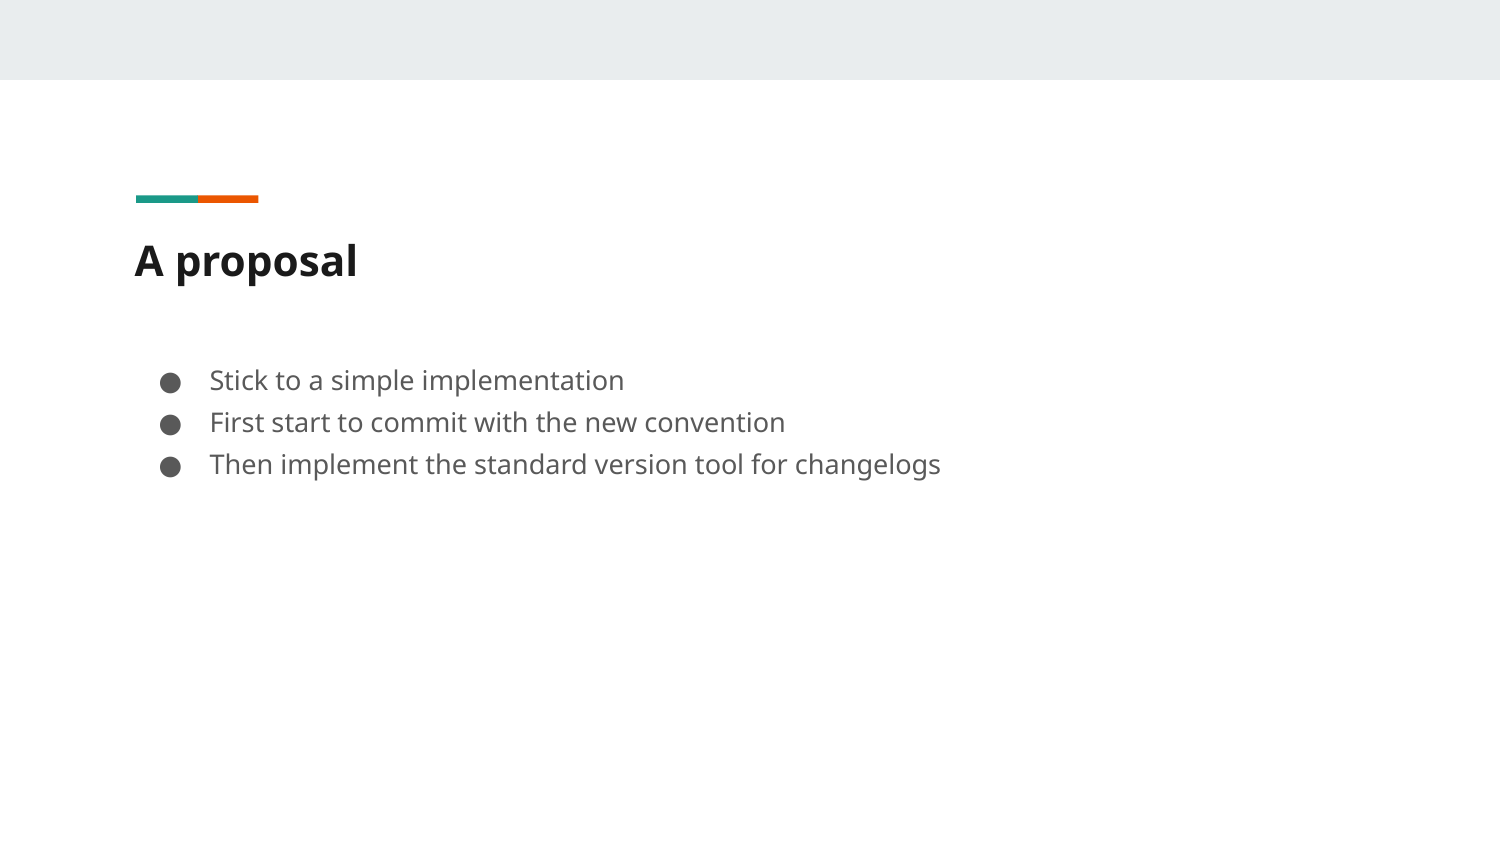

# A proposal
Stick to a simple implementation
First start to commit with the new convention
Then implement the standard version tool for changelogs